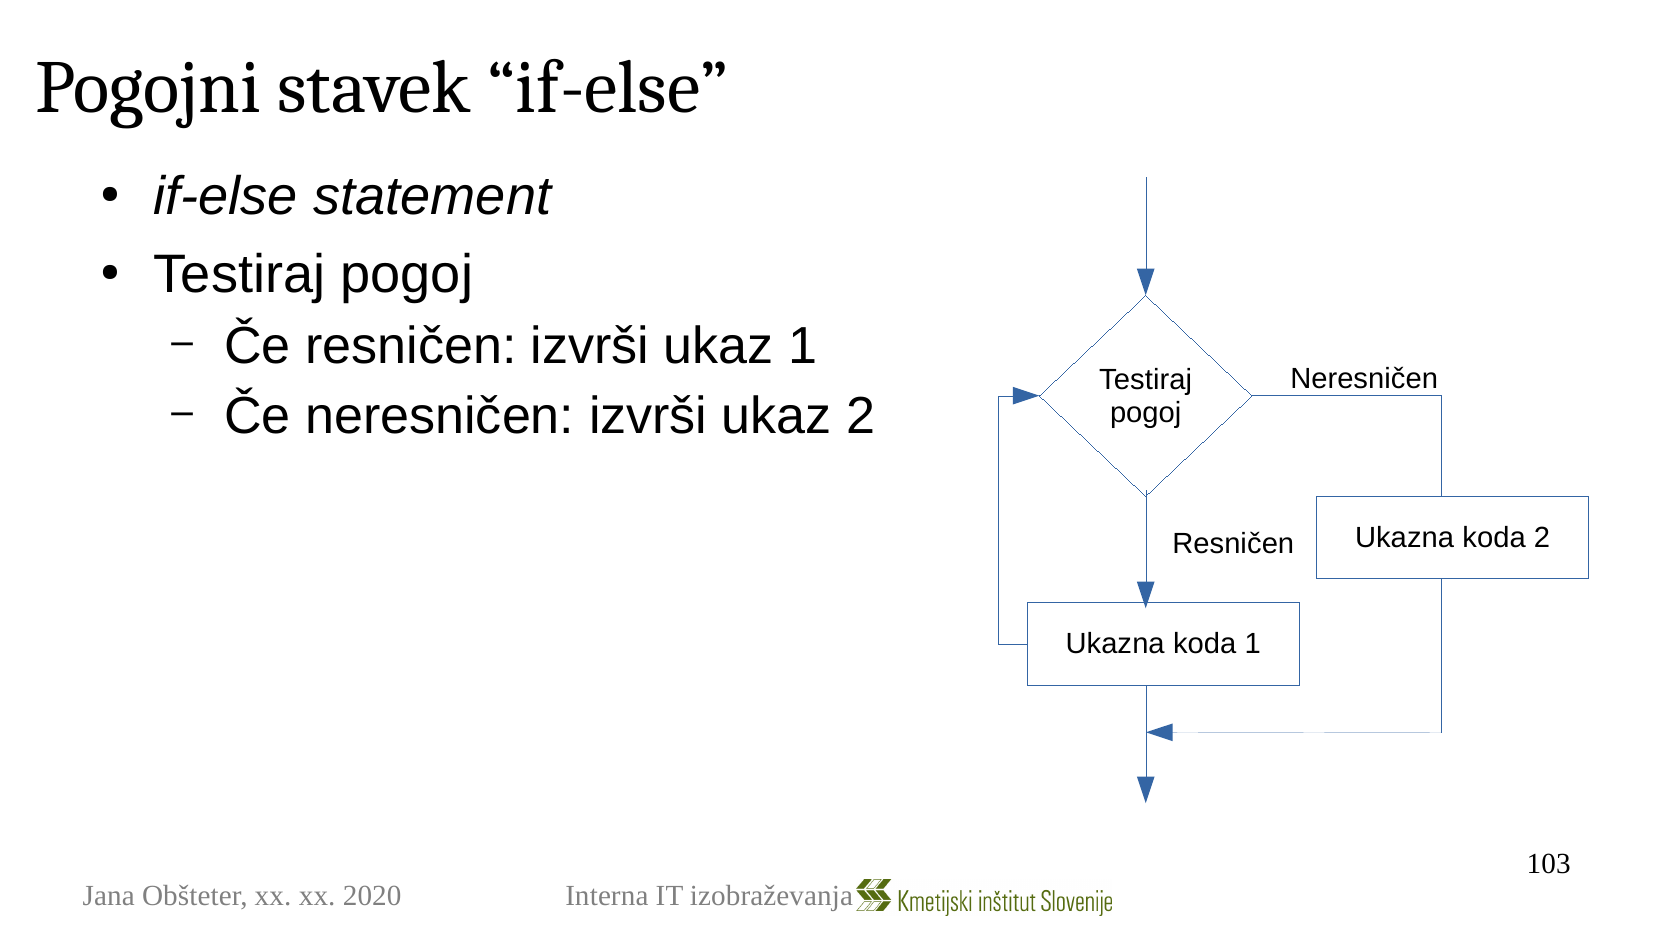

# Pogojni stavek “if-else”
if-else statement
Testiraj pogoj
Če resničen: izvrši ukaz 1
Če neresničen: izvrši ukaz 2
Testiraj
pogoj
Neresničen
Ukazna koda 2
Resničen
Ukazna koda 1
103